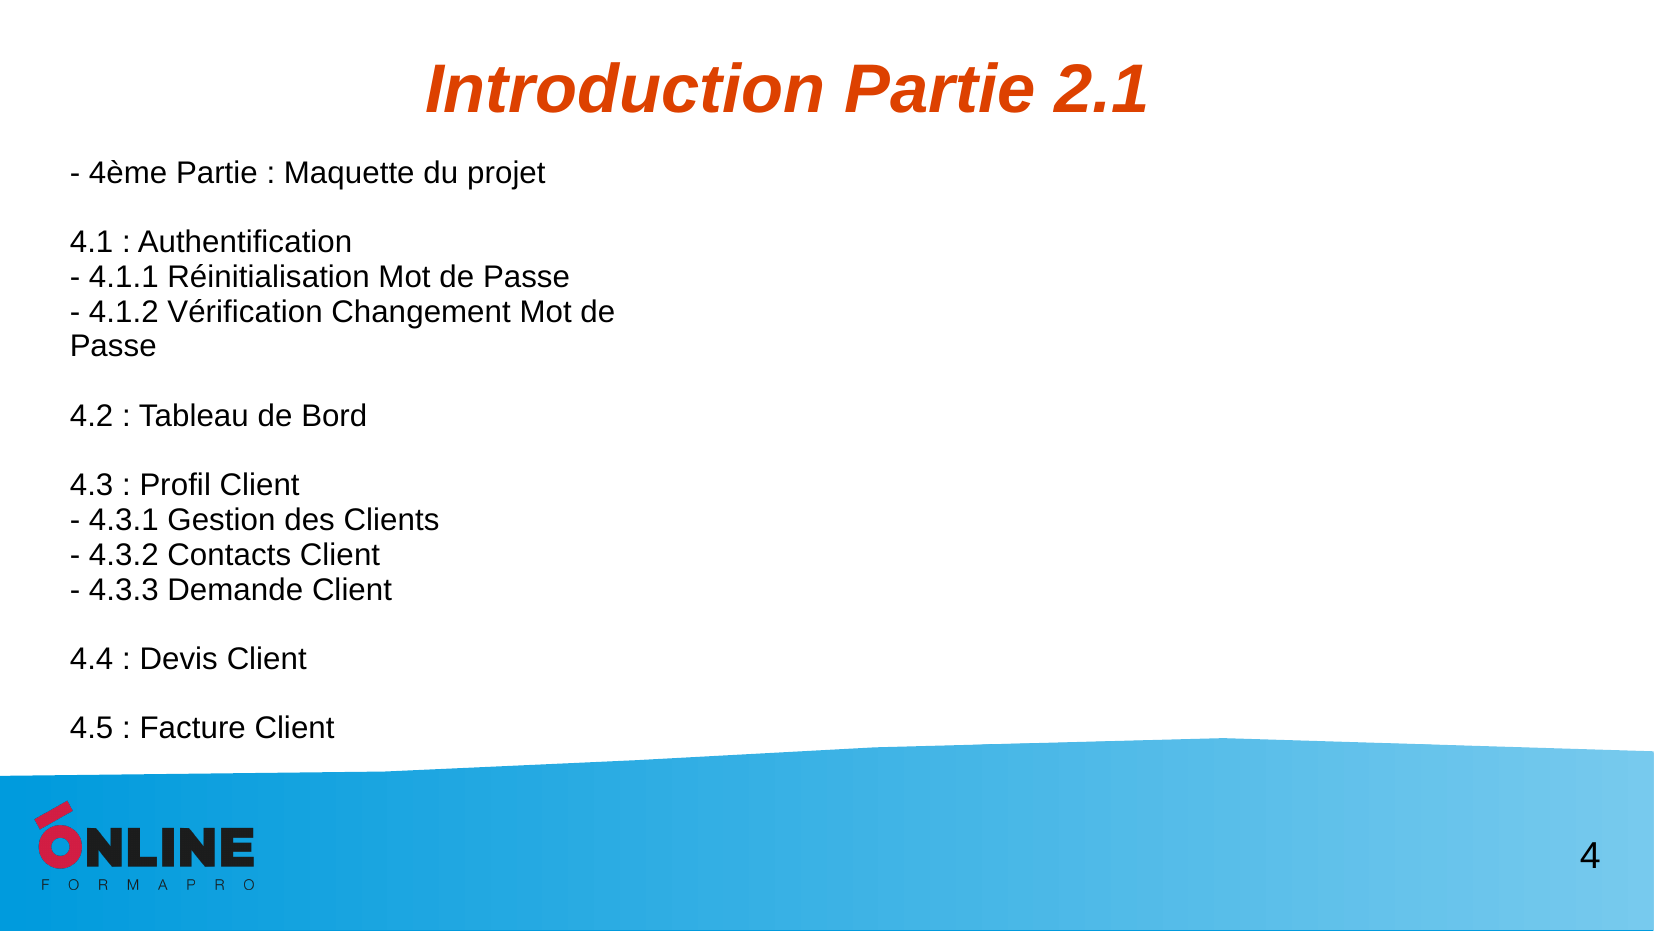

# Introduction Partie 2.1
- 4ème Partie : Maquette du projet
4.1 : Authentification
- 4.1.1 Réinitialisation Mot de Passe
- 4.1.2 Vérification Changement Mot de Passe
4.2 : Tableau de Bord
4.3 : Profil Client
- 4.3.1 Gestion des Clients
- 4.3.2 Contacts Client
- 4.3.3 Demande Client
4.4 : Devis Client
4.5 : Facture Client